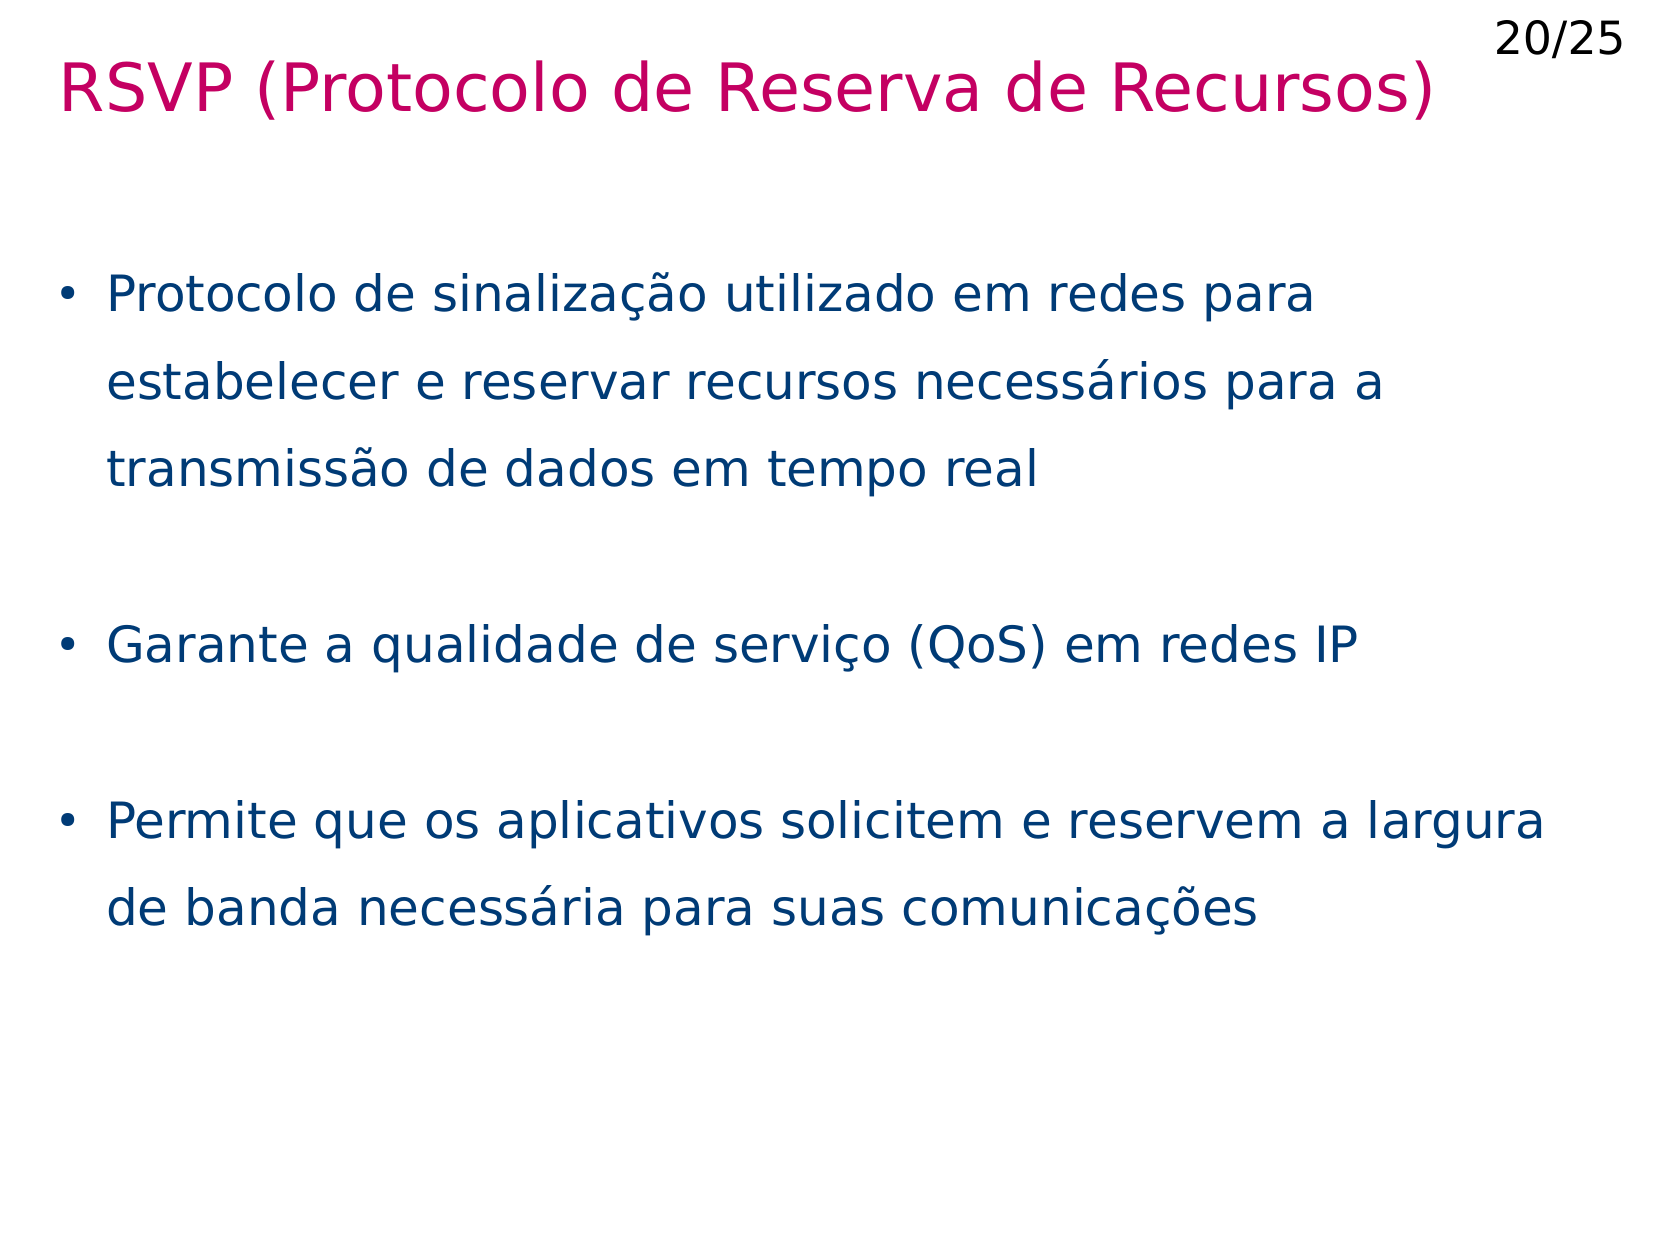

20
# RSVP (Protocolo de Reserva de Recursos)
Protocolo de sinalização utilizado em redes para estabelecer e reservar recursos necessários para a transmissão de dados em tempo real
Garante a qualidade de serviço (QoS) em redes IP
Permite que os aplicativos solicitem e reservem a largura de banda necessária para suas comunicações